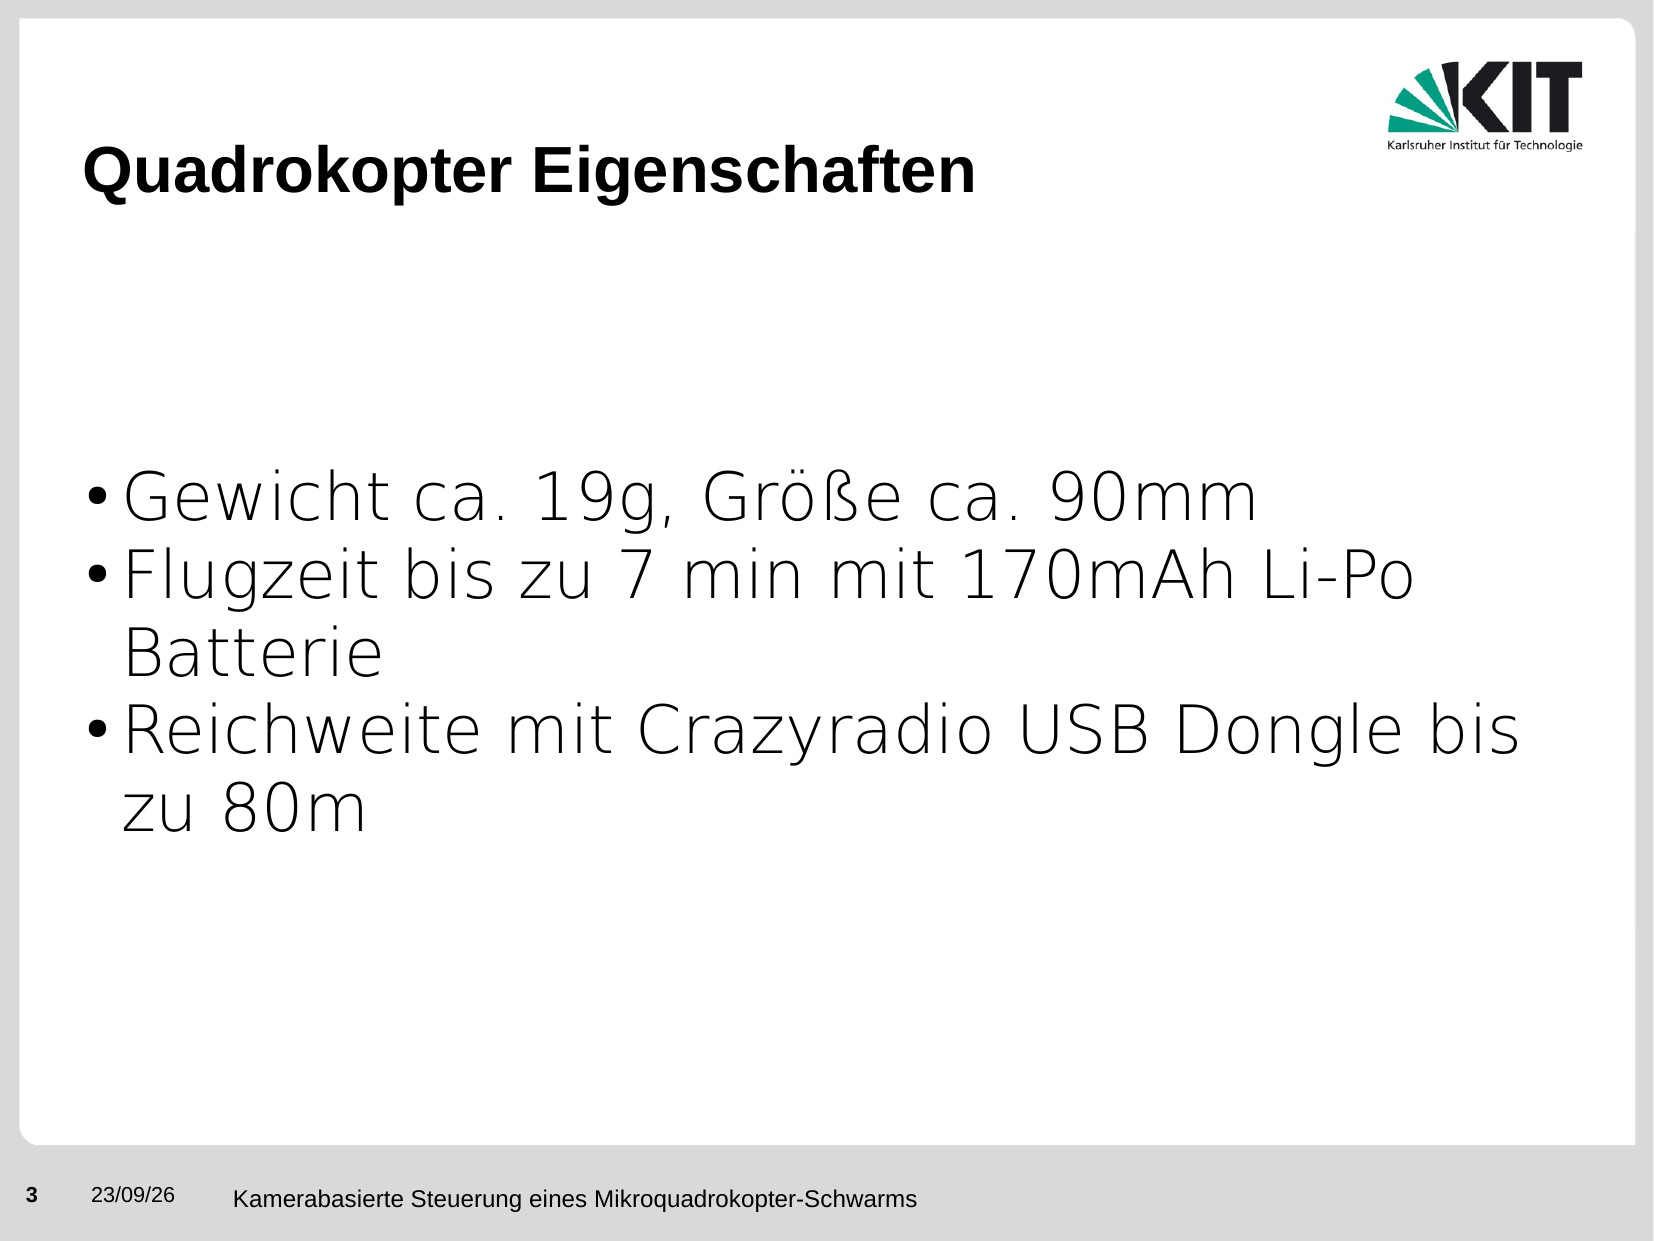

# Quadrokopter Eigenschaften
Gewicht ca. 19g, Größe ca. 90mm
Flugzeit bis zu 7 min mit 170mAh Li-Po Batterie
Reichweite mit Crazyradio USB Dongle bis zu 80m